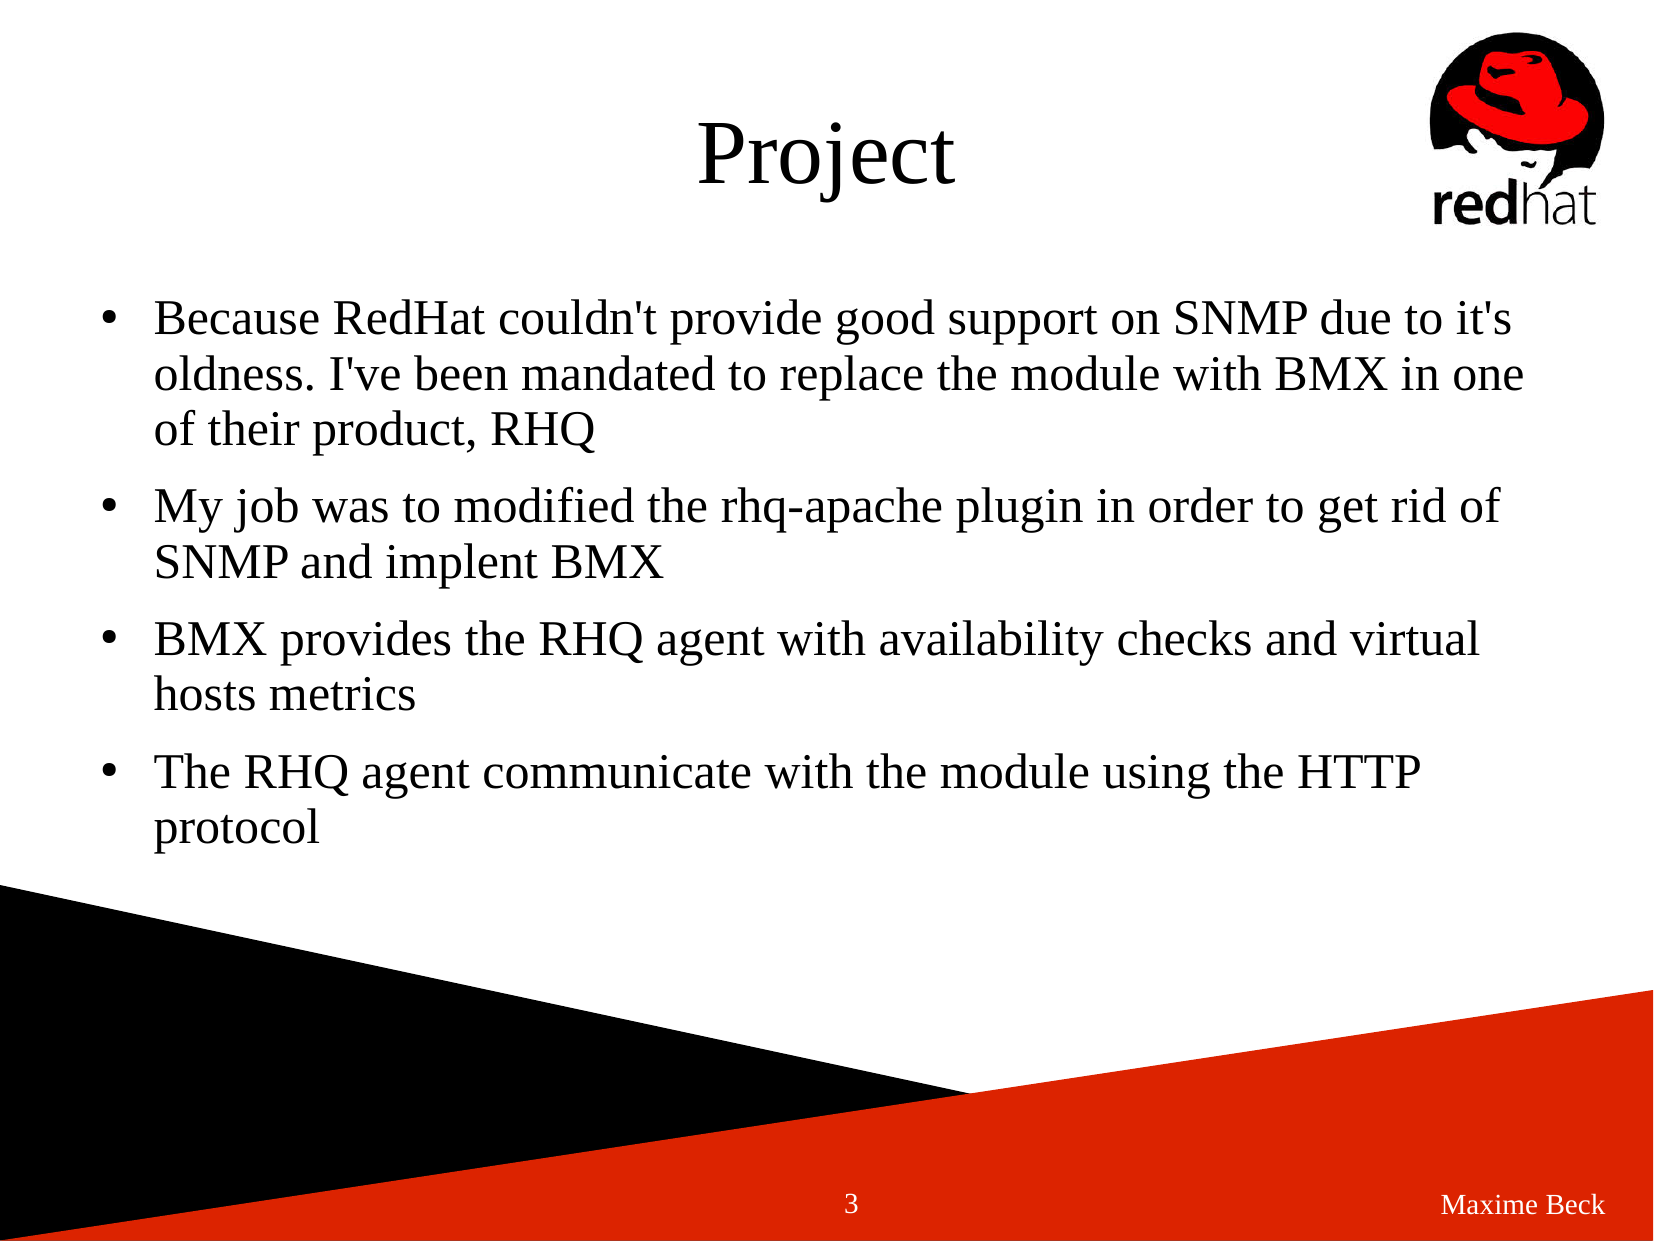

# Project
Because RedHat couldn't provide good support on SNMP due to it's oldness. I've been mandated to replace the module with BMX in one of their product, RHQ
My job was to modified the rhq-apache plugin in order to get rid of SNMP and implent BMX
BMX provides the RHQ agent with availability checks and virtual hosts metrics
The RHQ agent communicate with the module using the HTTP protocol
30.10.2013
3
Maxime Beck